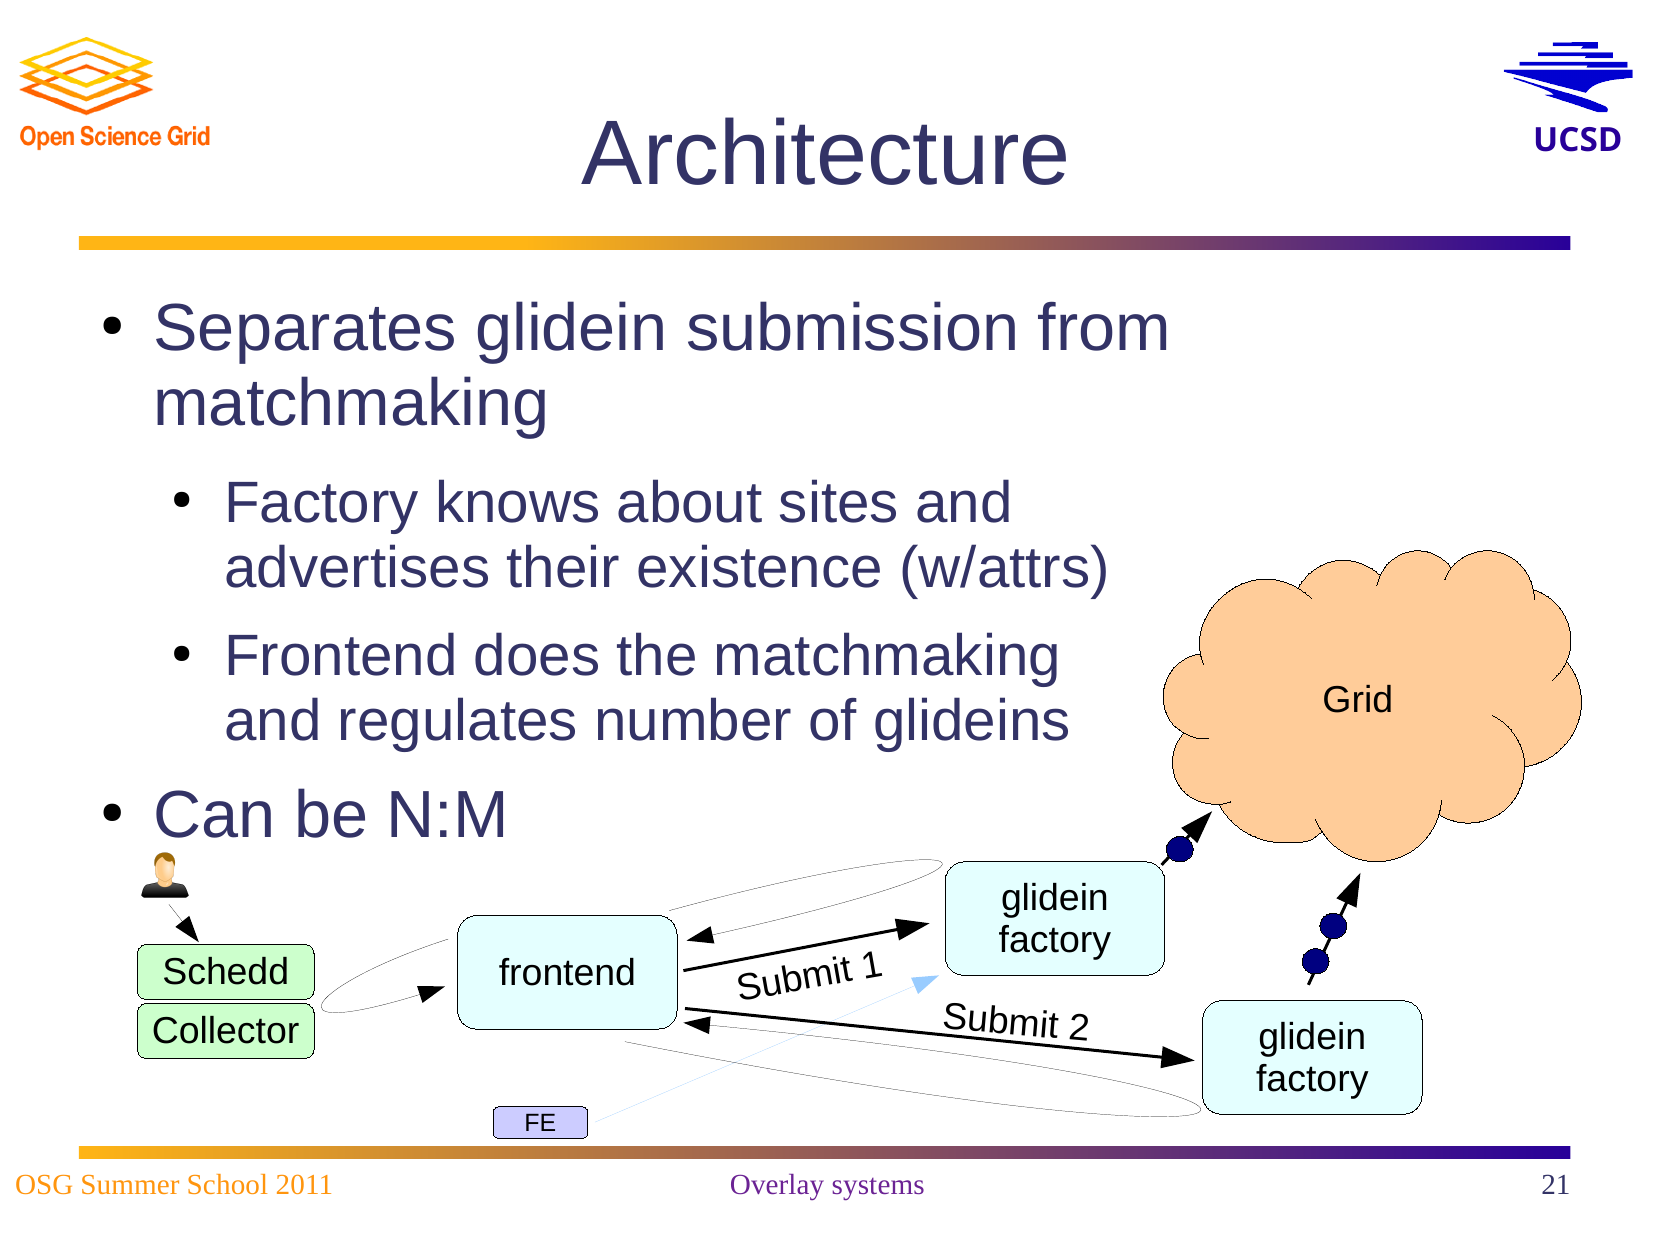

# Architecture
Separates glidein submission from matchmaking
Factory knows about sites and
advertises their existence (w/attrs)
Frontend does the matchmaking
and regulates number of glideins
Can be N:M
Grid
glidein
factory
frontend
Schedd
Submit 1
Submit 2
glidein
factory
Collector
FE
OSG Summer School 2011
Overlay systems
21